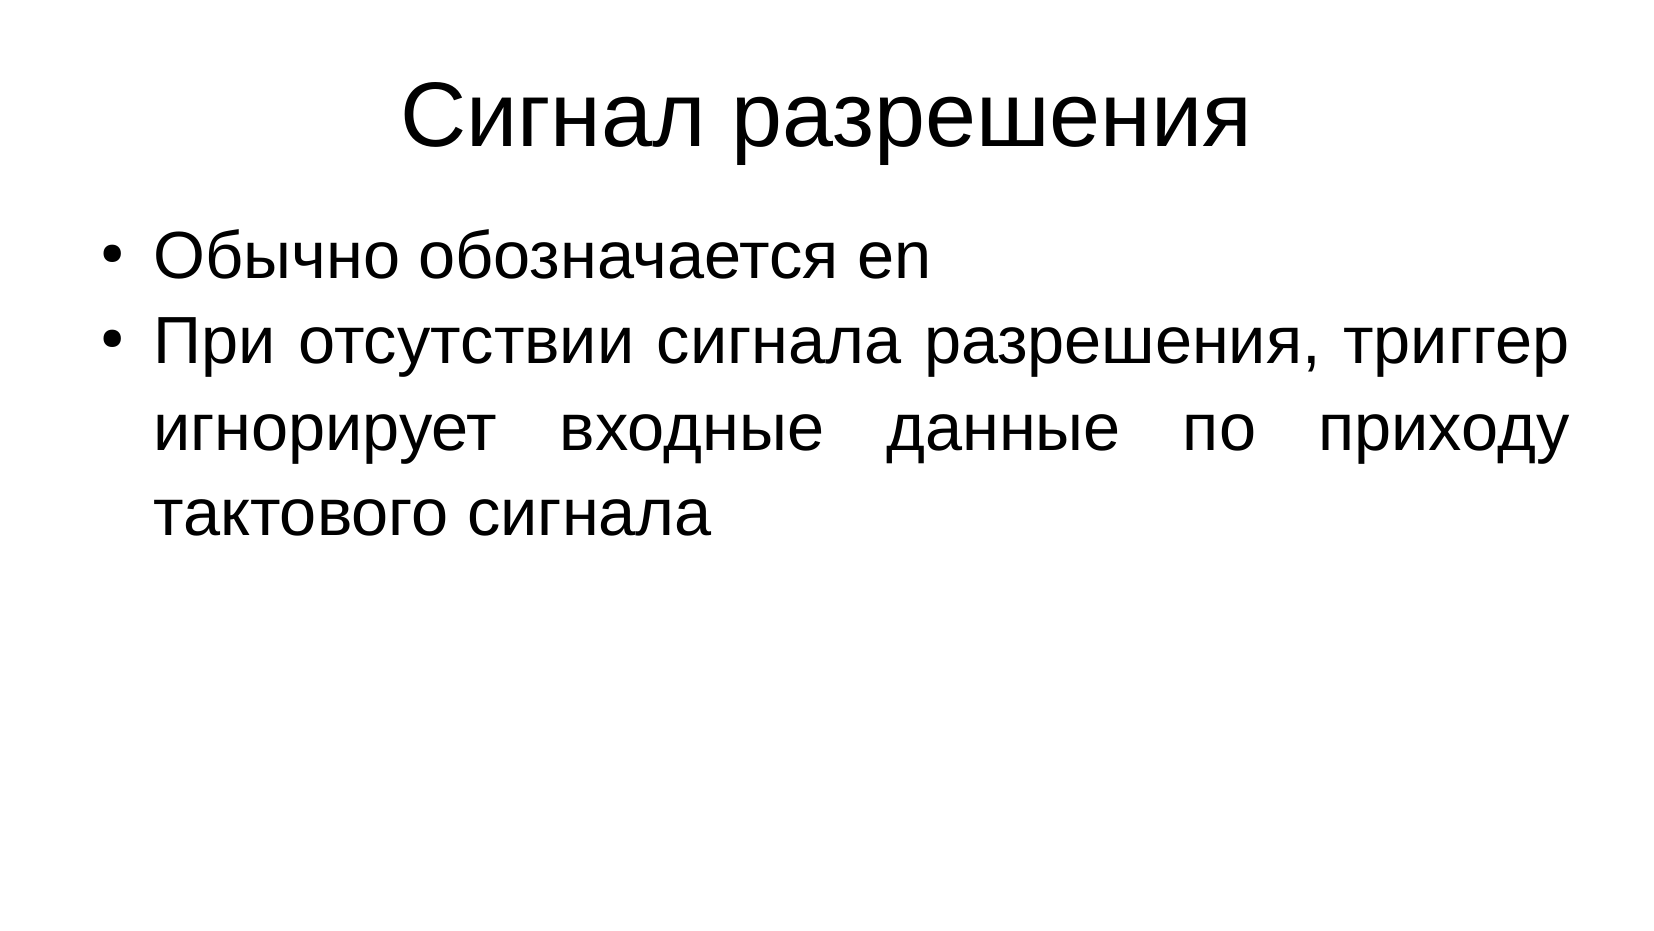

# Сигнал разрешения
Обычно обозначается en
При отсутствии сигнала разрешения, триггер игнорирует входные данные по приходу тактового сигнала